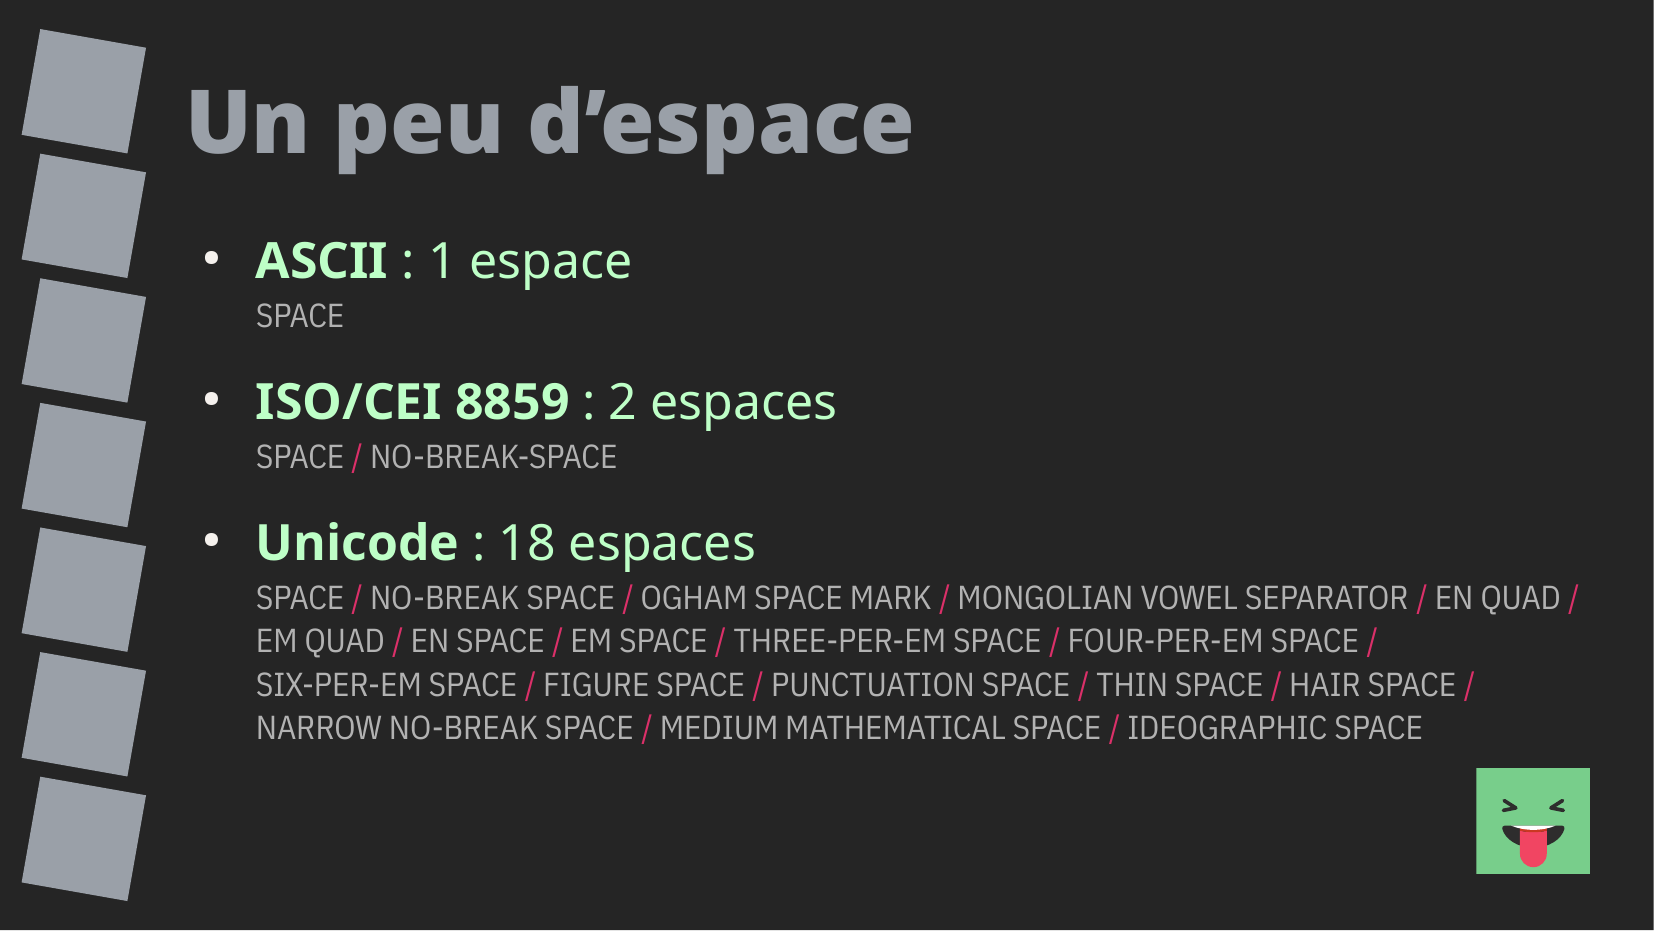

# Un peu d’espace
ASCII : 1 espace
Space
ISO/CEI 8859 : 2 espaces
Space / No-Break-Space
Unicode : 18 espaces
Space / No-Break Space / Ogham Space Mark / Mongolian Vowel Separator / En Quad /
Em Quad / En Space / Em Space / Three-Per-Em Space / Four-Per-Em Space /
Six-Per-Em Space / Figure Space / Punctuation Space / Thin Space / Hair Space /
Narrow No-Break Space / Medium Mathematical Space / Ideographic Space